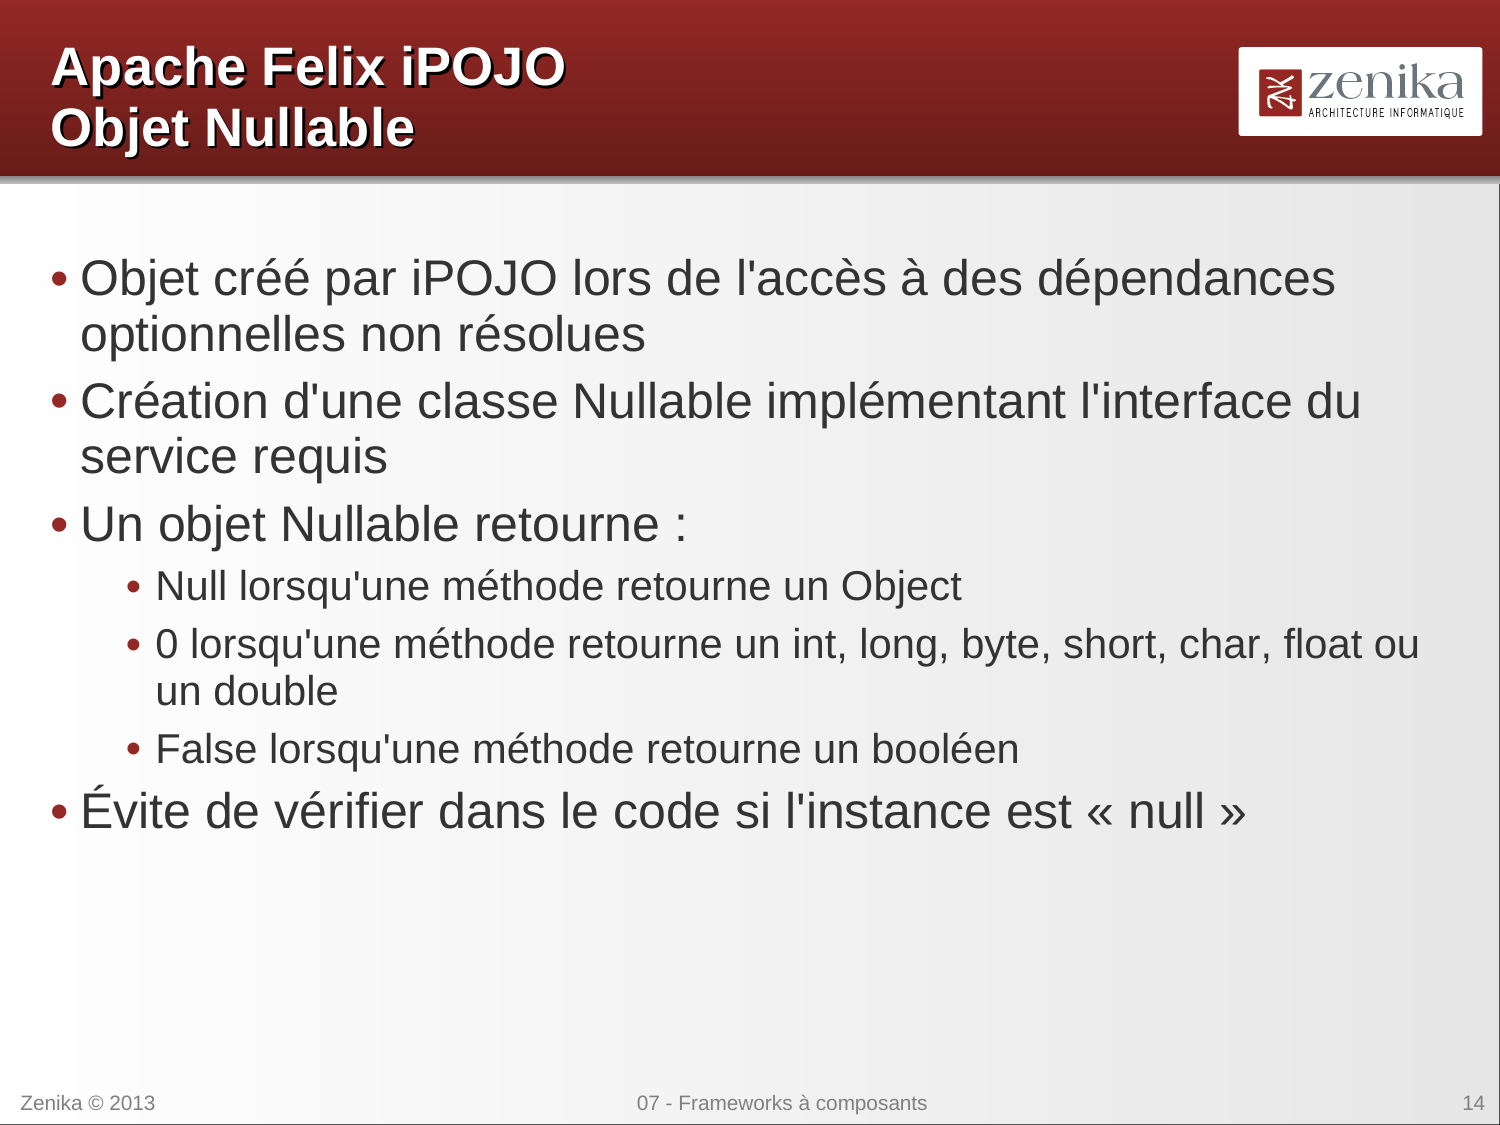

# Apache Felix iPOJO Objet Nullable
Objet créé par iPOJO lors de l'accès à des dépendances optionnelles non résolues
Création d'une classe Nullable implémentant l'interface du service requis
Un objet Nullable retourne :
Null lorsqu'une méthode retourne un Object
0 lorsqu'une méthode retourne un int, long, byte, short, char, float ou un double
False lorsqu'une méthode retourne un booléen
Évite de vérifier dans le code si l'instance est « null »